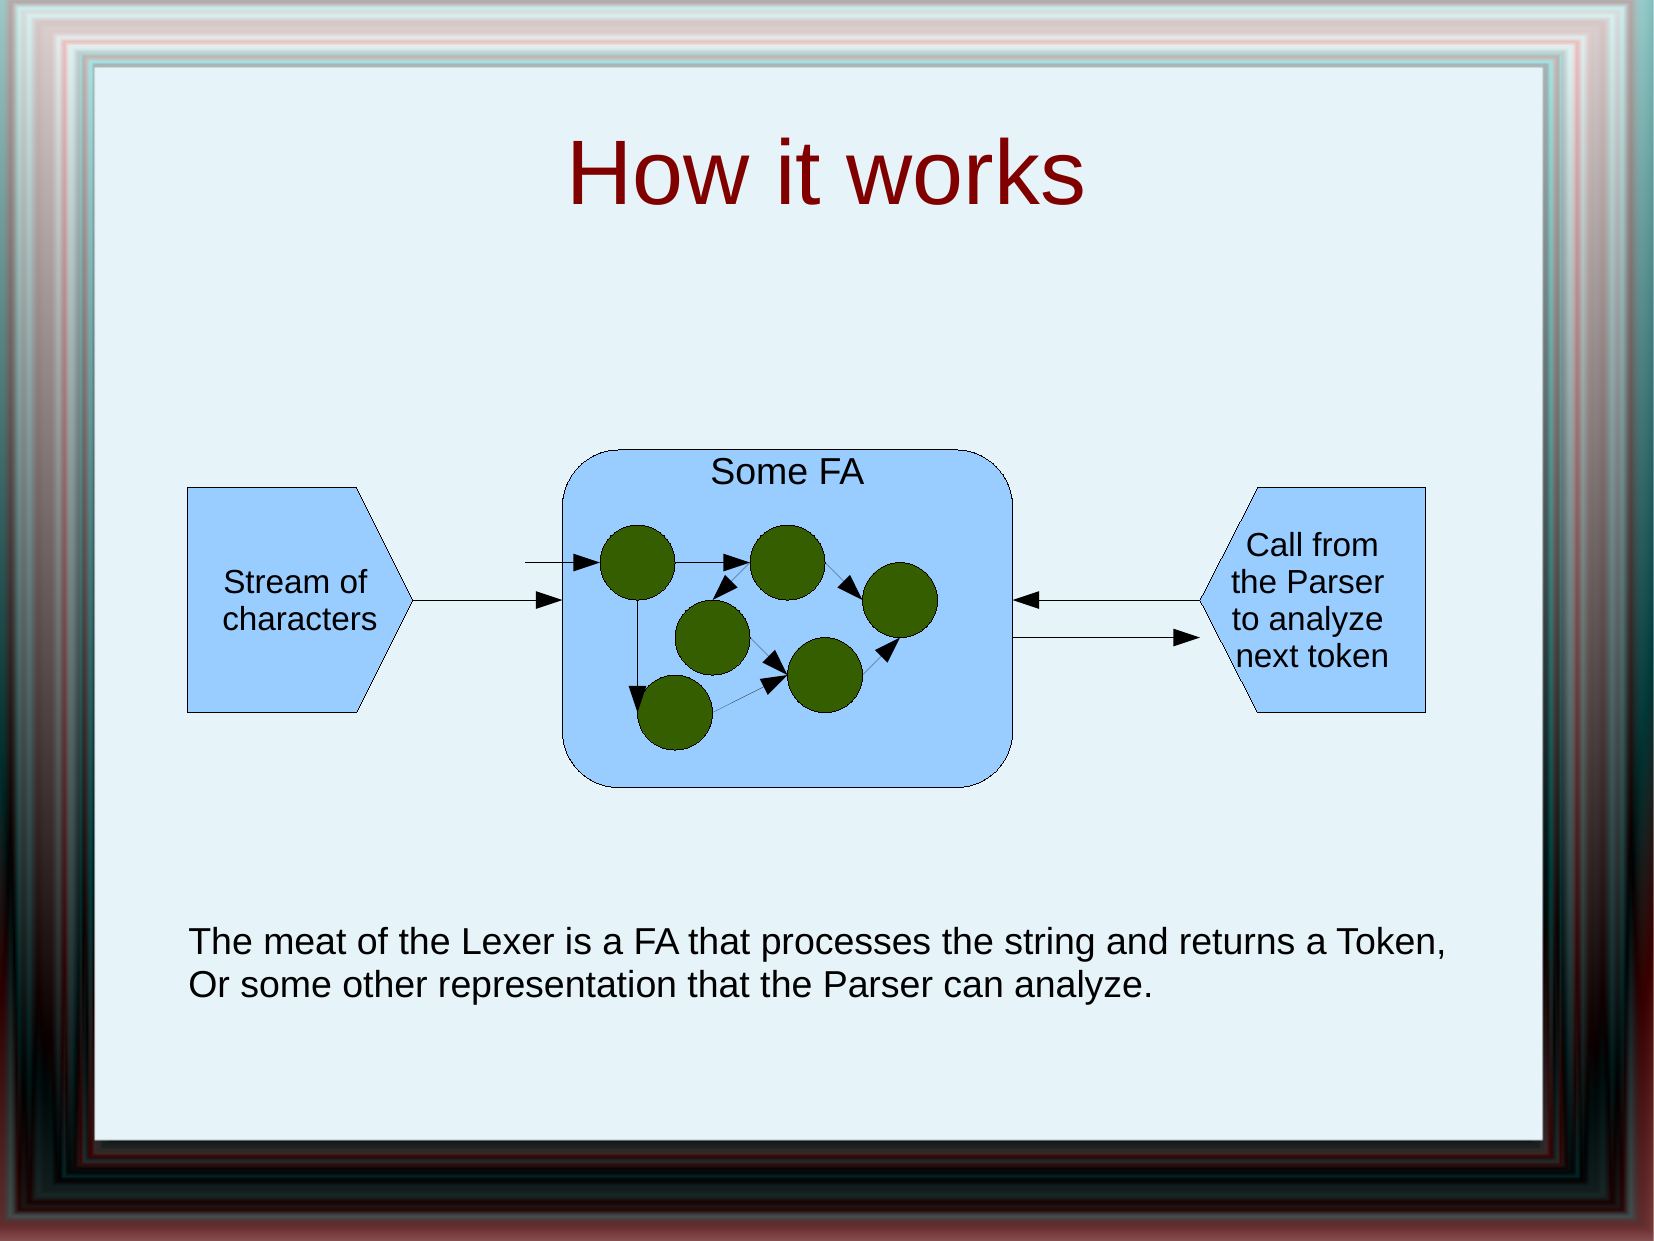

# How it works
Some FA
Stream of
characters
Call from
the Parser
to analyze
next token
The meat of the Lexer is a FA that processes the string and returns a Token,
Or some other representation that the Parser can analyze.